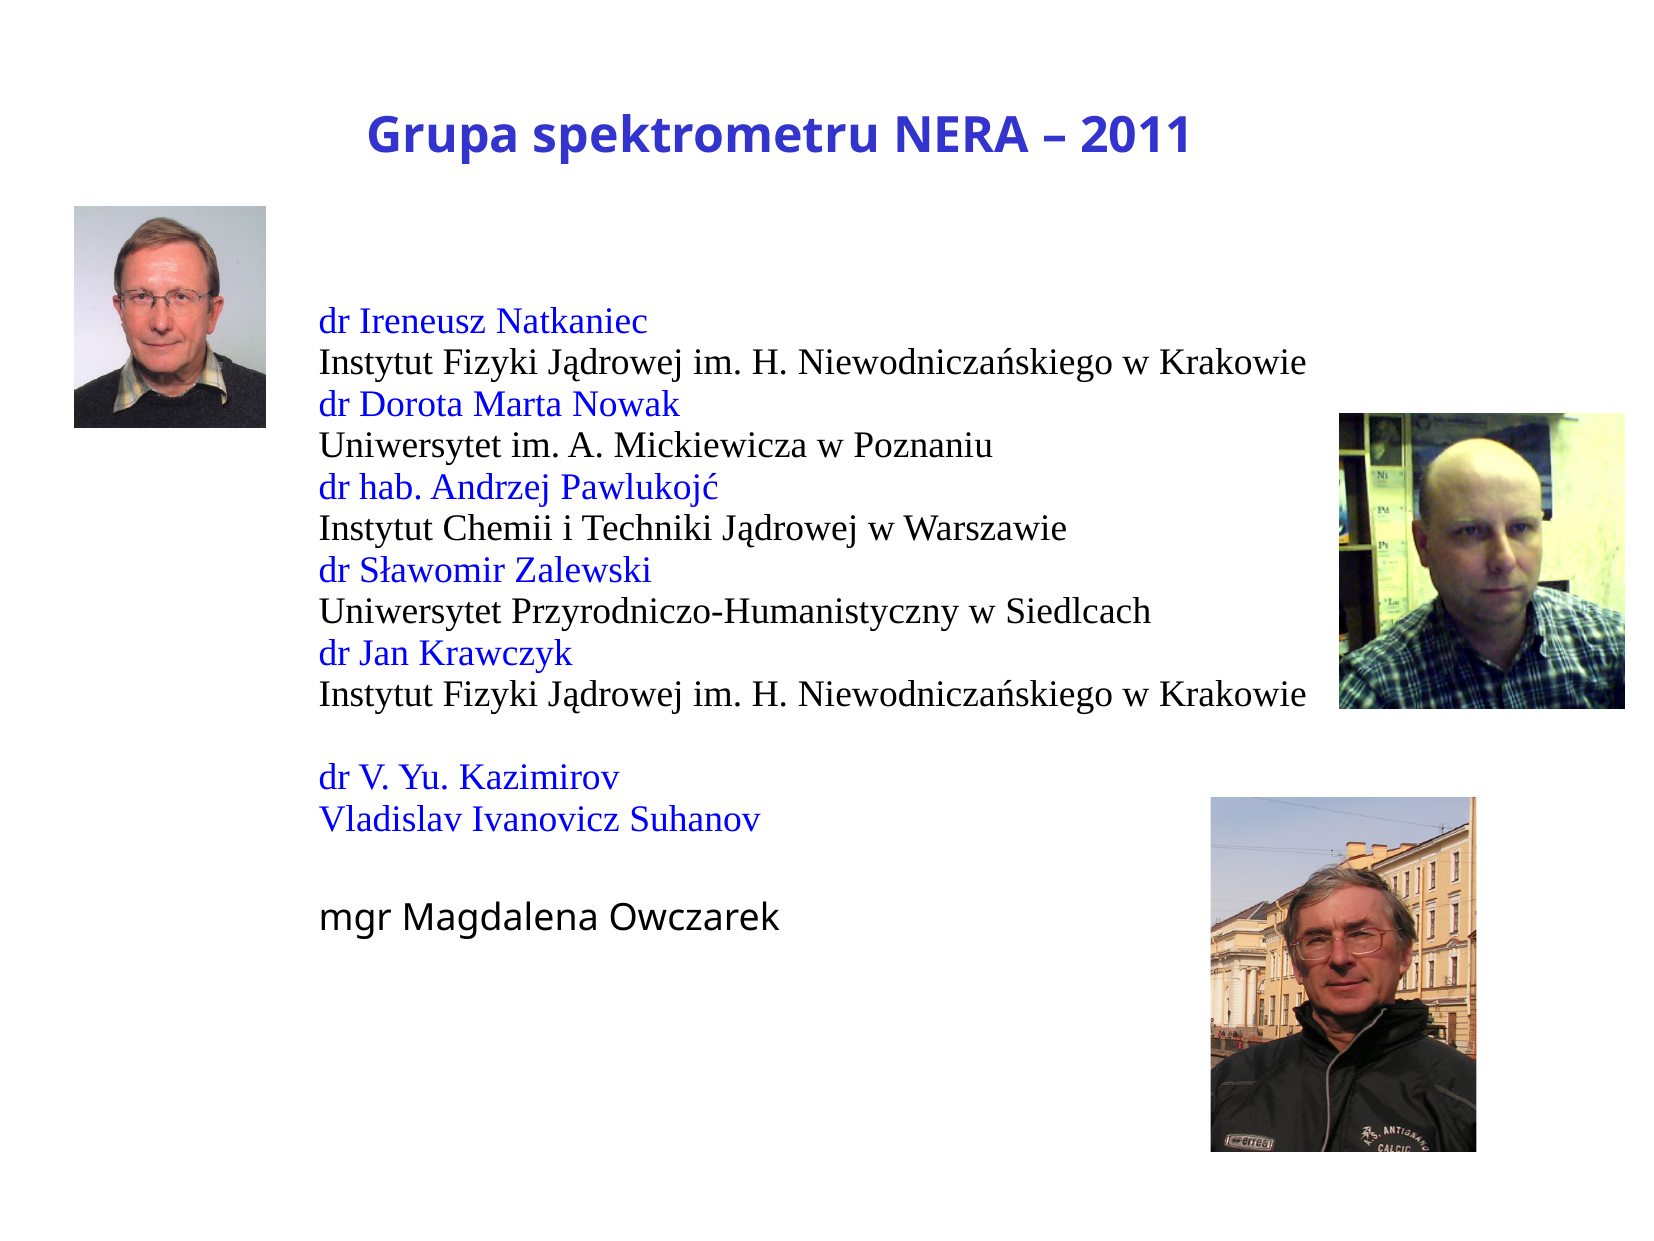

Grupa spektrometru NERA – 2011
dr Ireneusz Natkaniec
Instytut Fizyki Jądrowej im. H. Niewodniczańskiego w Krakowie
dr Dorota Marta Nowak
Uniwersytet im. A. Mickiewicza w Poznaniu
dr hab. Andrzej Pawlukojć
Instytut Chemii i Techniki Jądrowej w Warszawie
dr Sławomir Zalewski
Uniwersytet Przyrodniczo-Humanistyczny w Siedlcach
dr Jan Krawczyk
Instytut Fizyki Jądrowej im. H. Niewodniczańskiego w Krakowie
dr V. Yu. Kazimirov
Vladislav Ivanovicz Suhanov
mgr Magdalena Owczarek